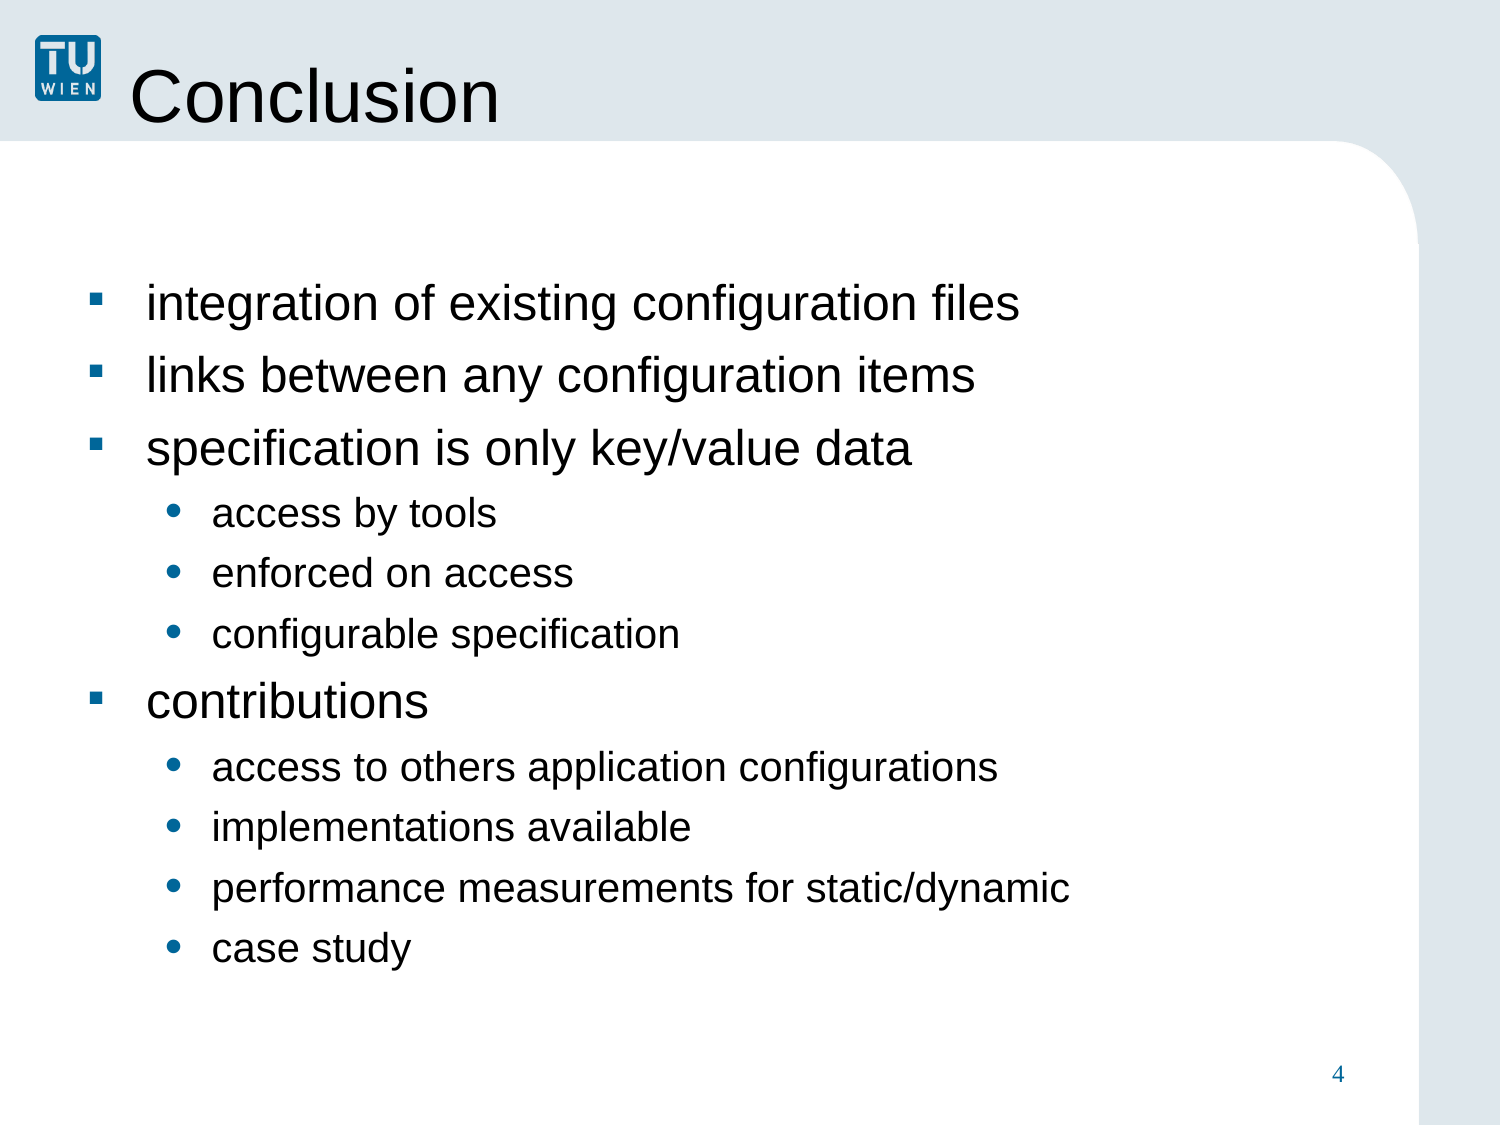

# Conclusion
integration of existing configuration files
links between any configuration items
specification is only key/value data
access by tools
enforced on access
configurable specification
contributions
access to others application configurations
implementations available
performance measurements for static/dynamic
case study
4